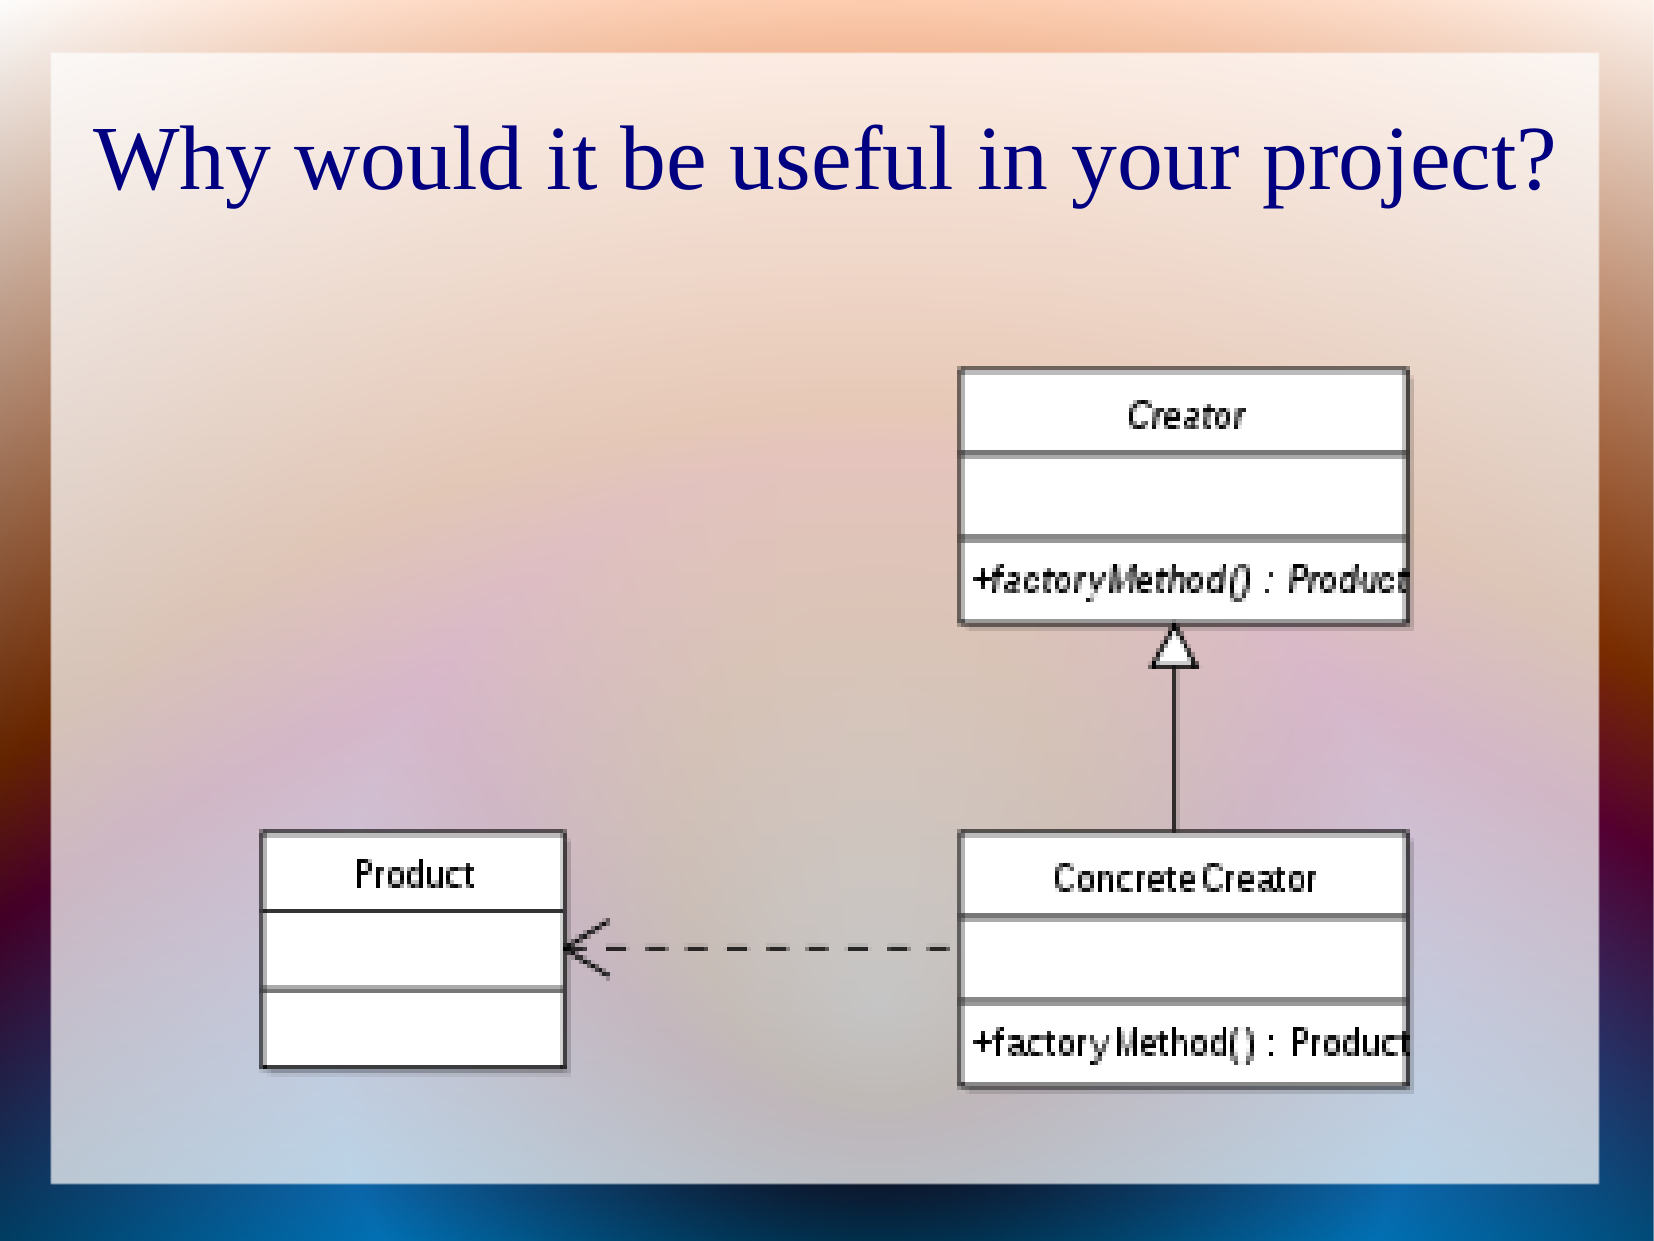

# Why would it be useful in your project?